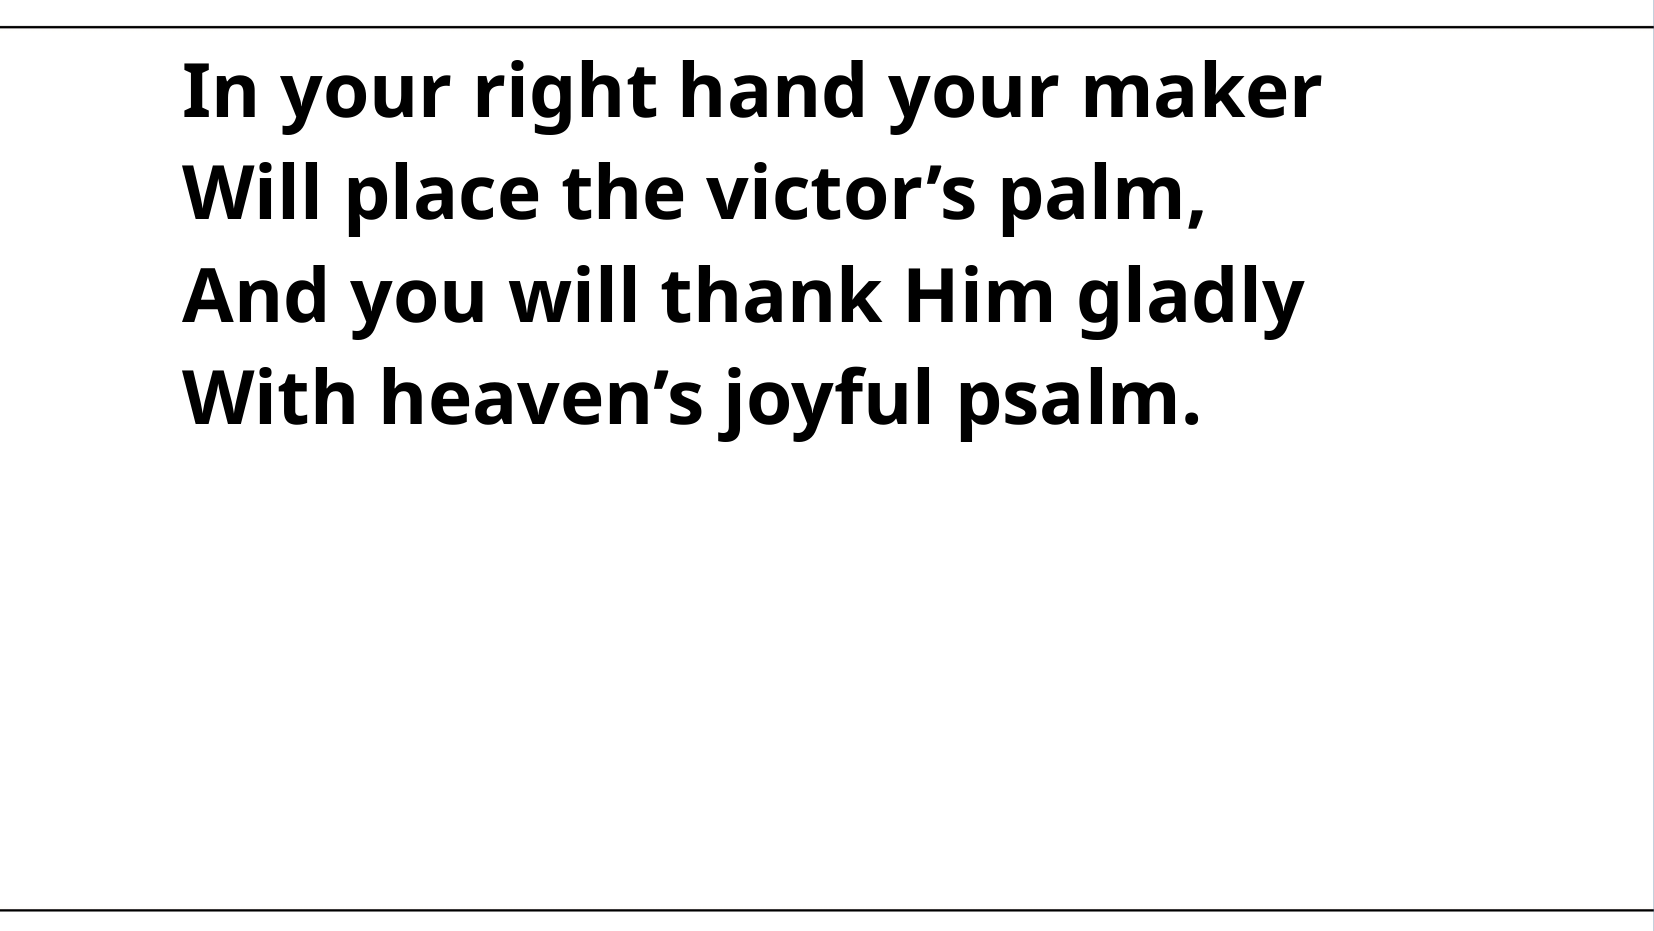

In your right hand your maker
 Will place the victor’s palm,
 And you will thank Him gladly
 With heaven’s joyful psalm.